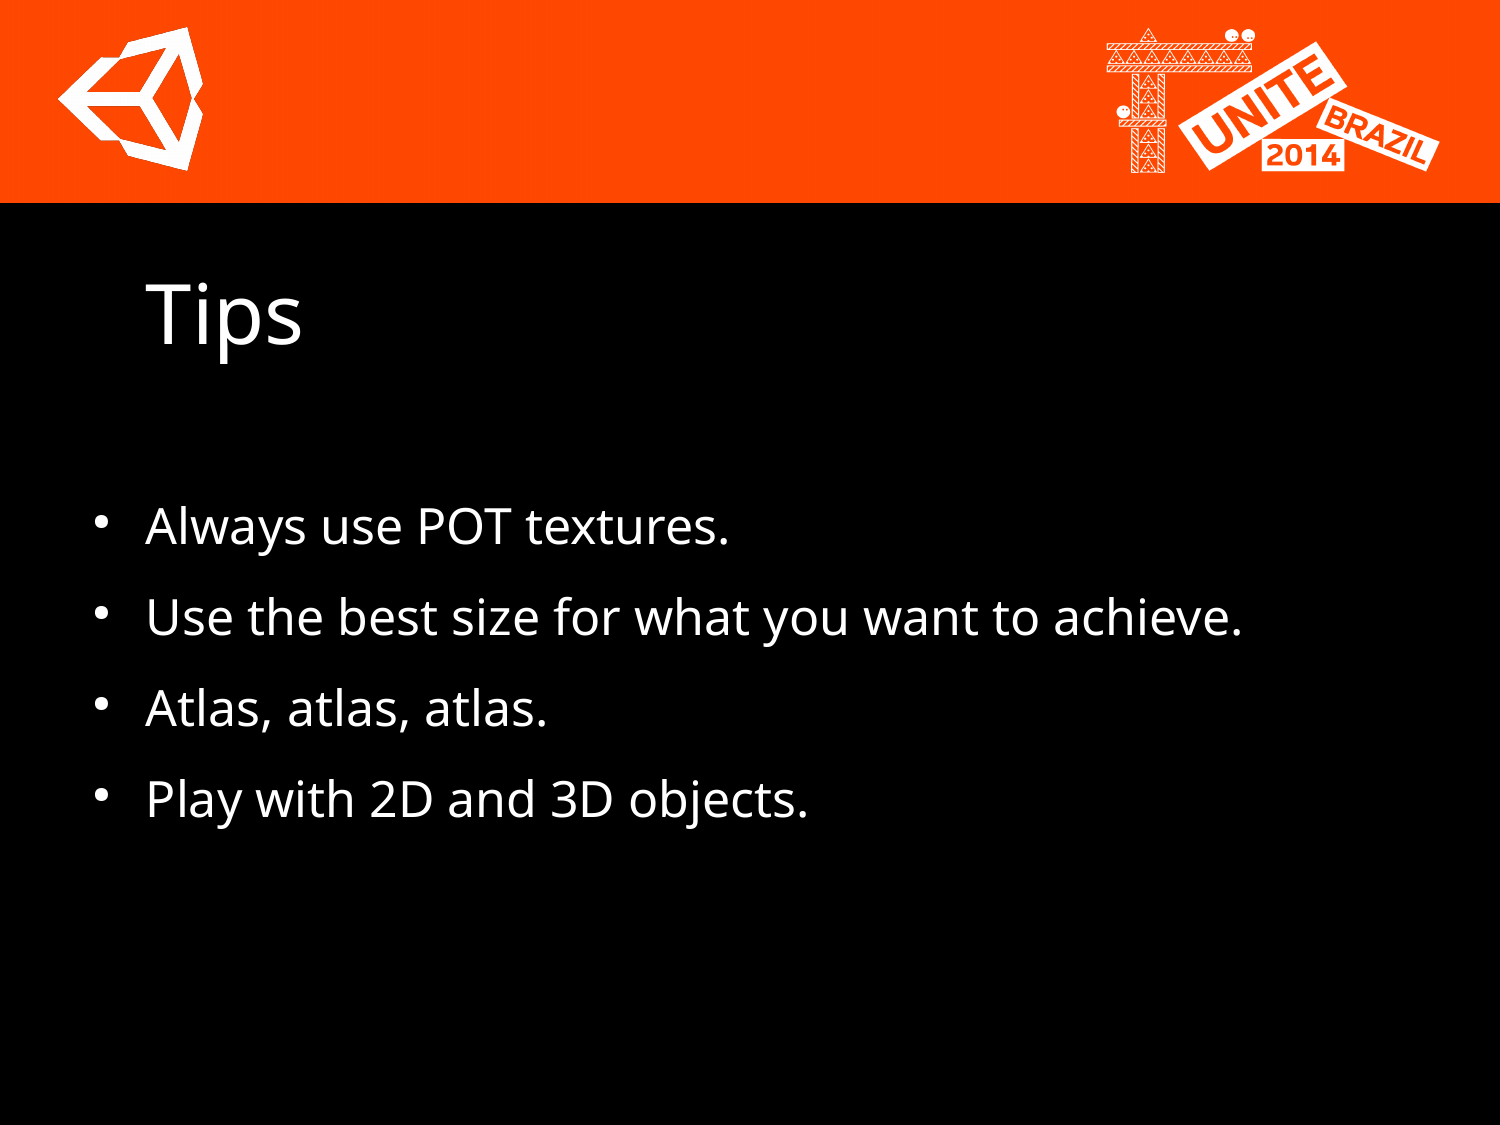

Tips
Always use POT textures.
Use the best size for what you want to achieve.
Atlas, atlas, atlas.
Play with 2D and 3D objects.
#